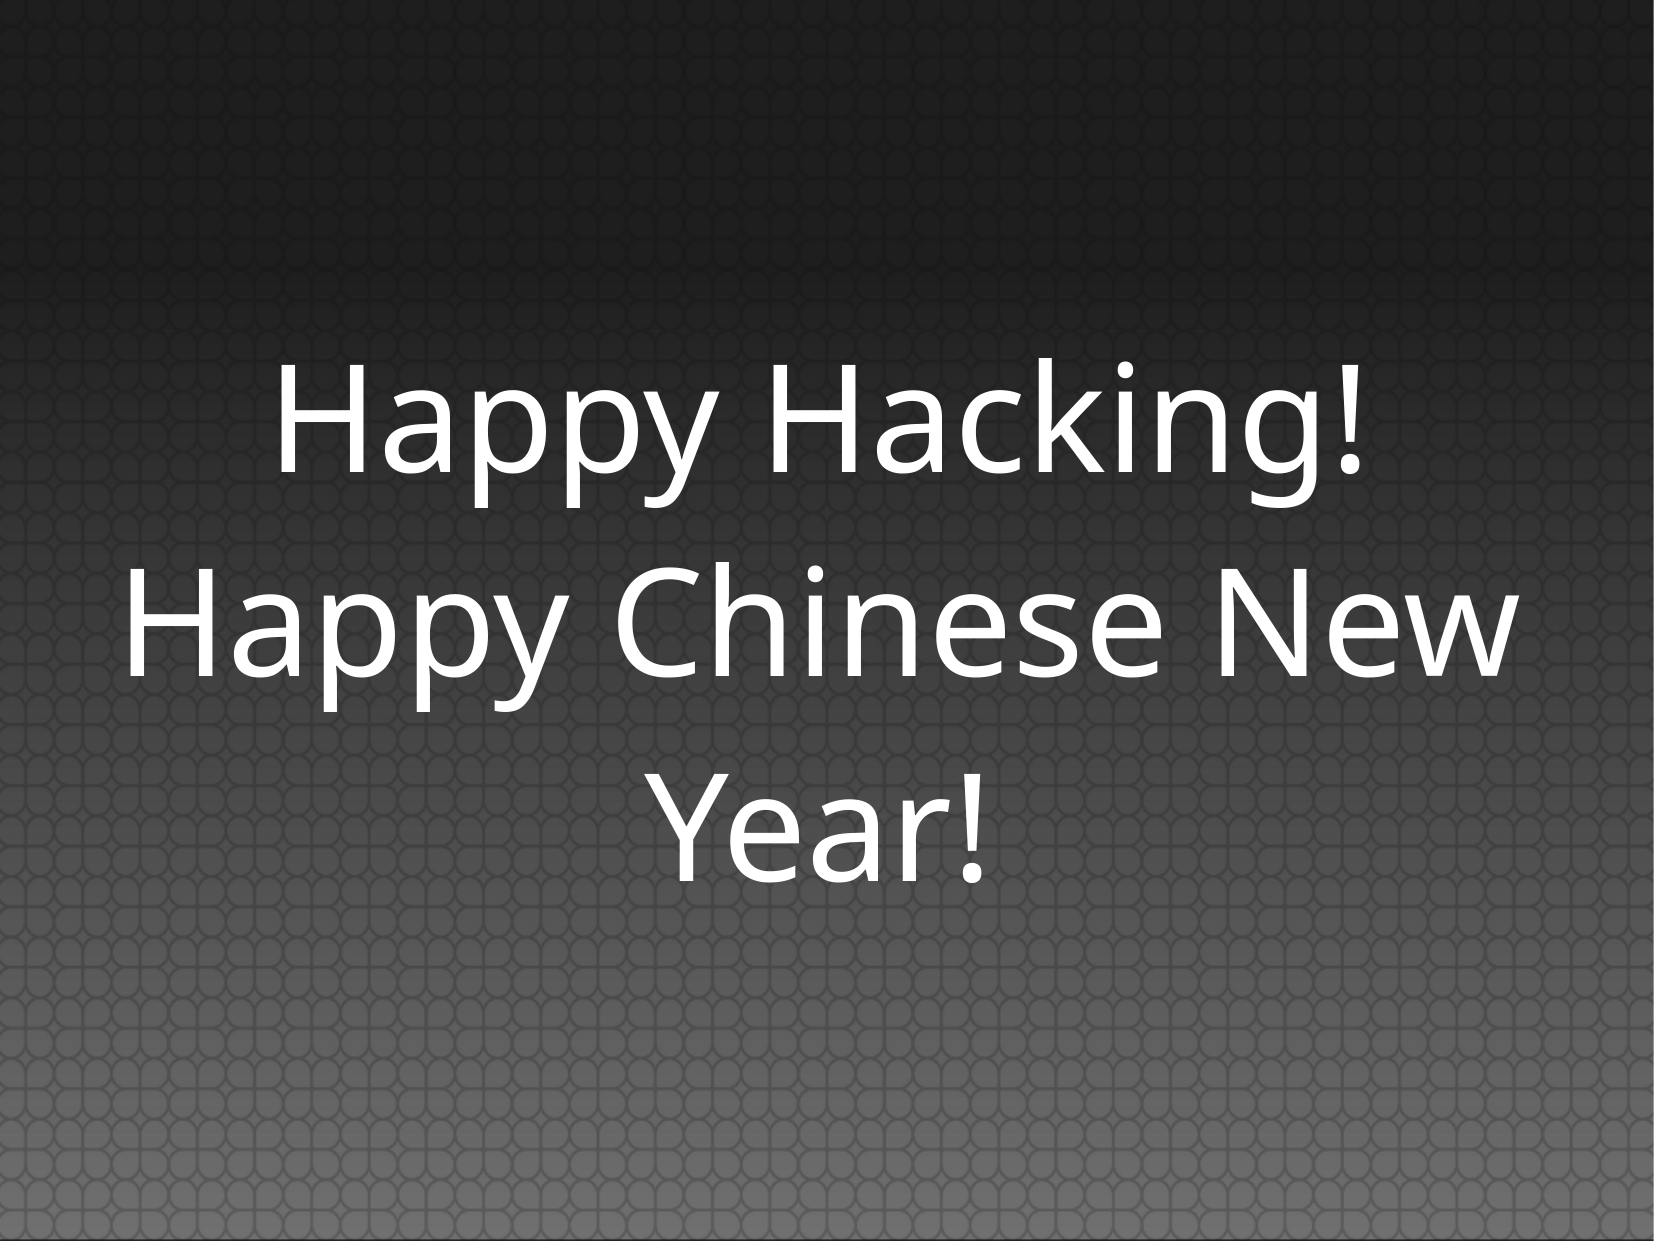

# Happy Hacking! Happy Chinese New Year!